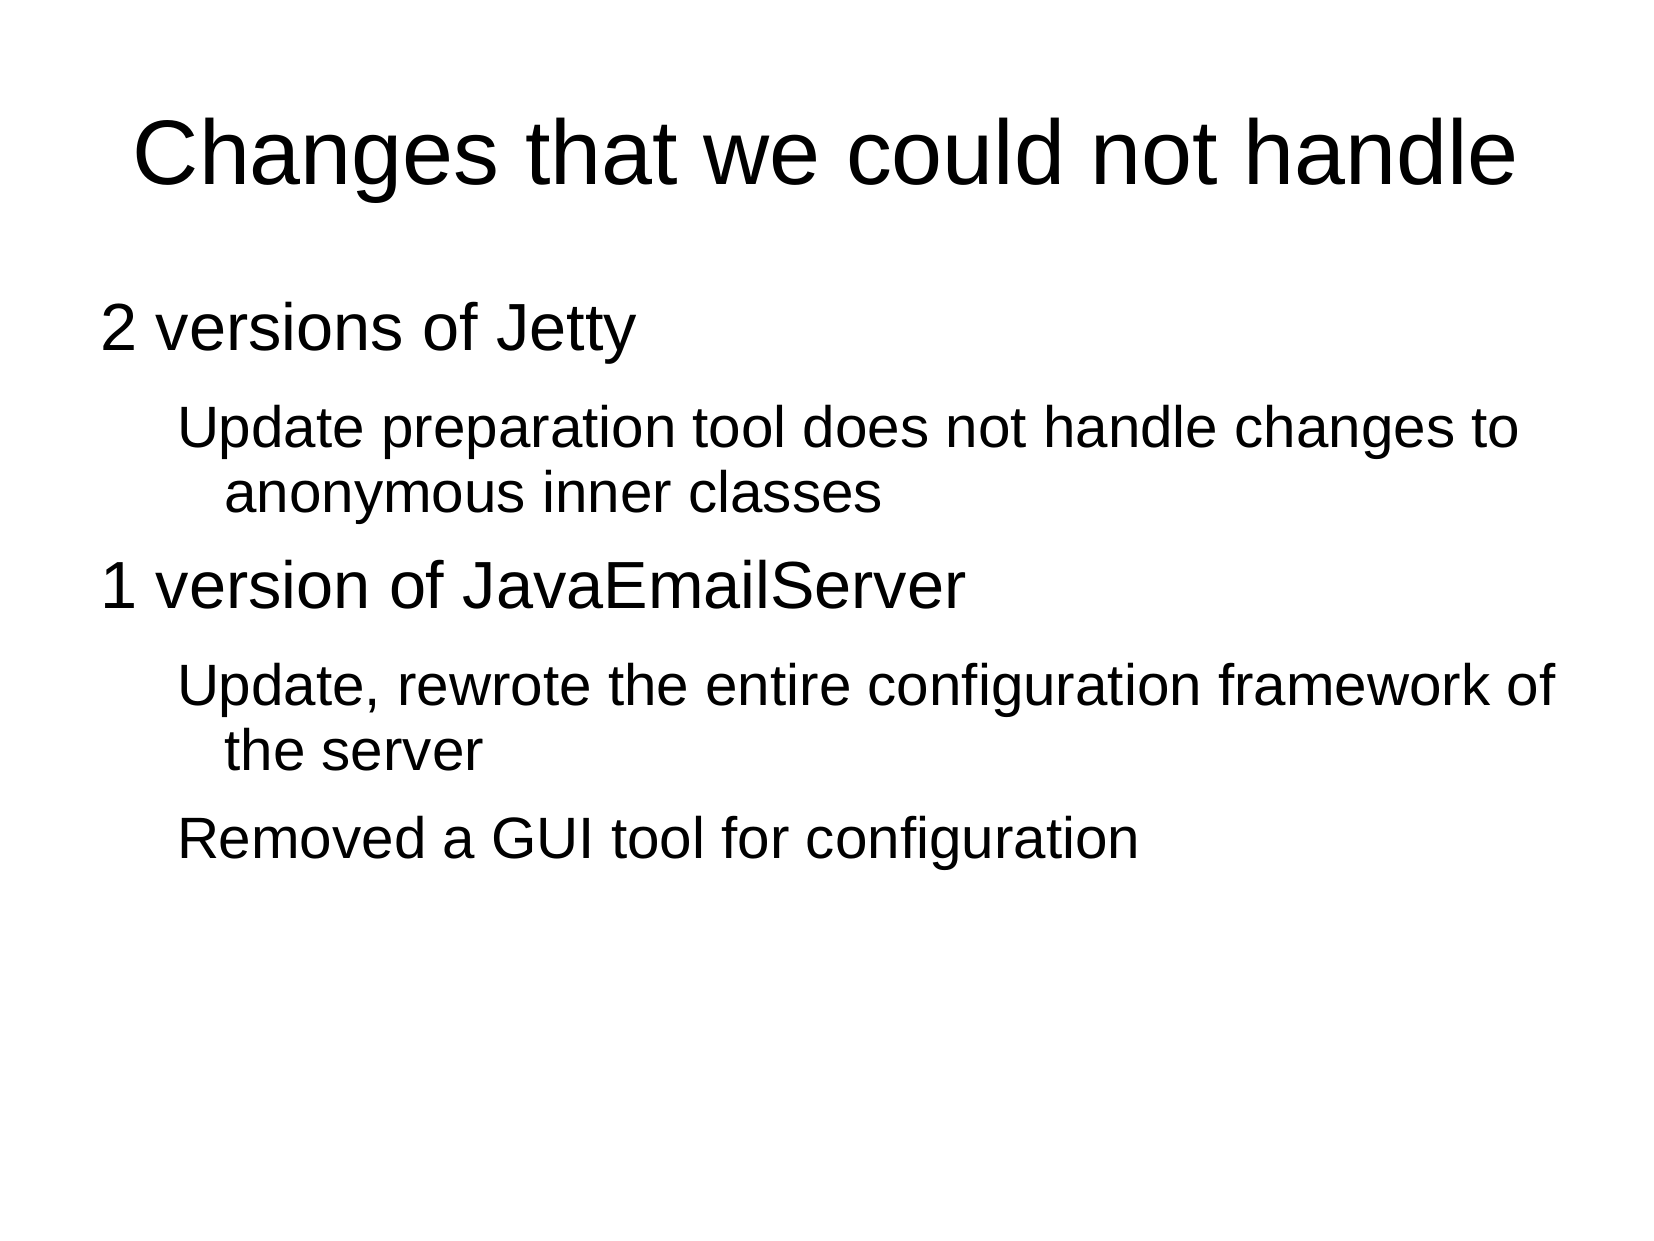

# Changes that we could not handle
2 versions of Jetty
Update preparation tool does not handle changes to anonymous inner classes
1 version of JavaEmailServer
Update, rewrote the entire configuration framework of the server
Removed a GUI tool for configuration